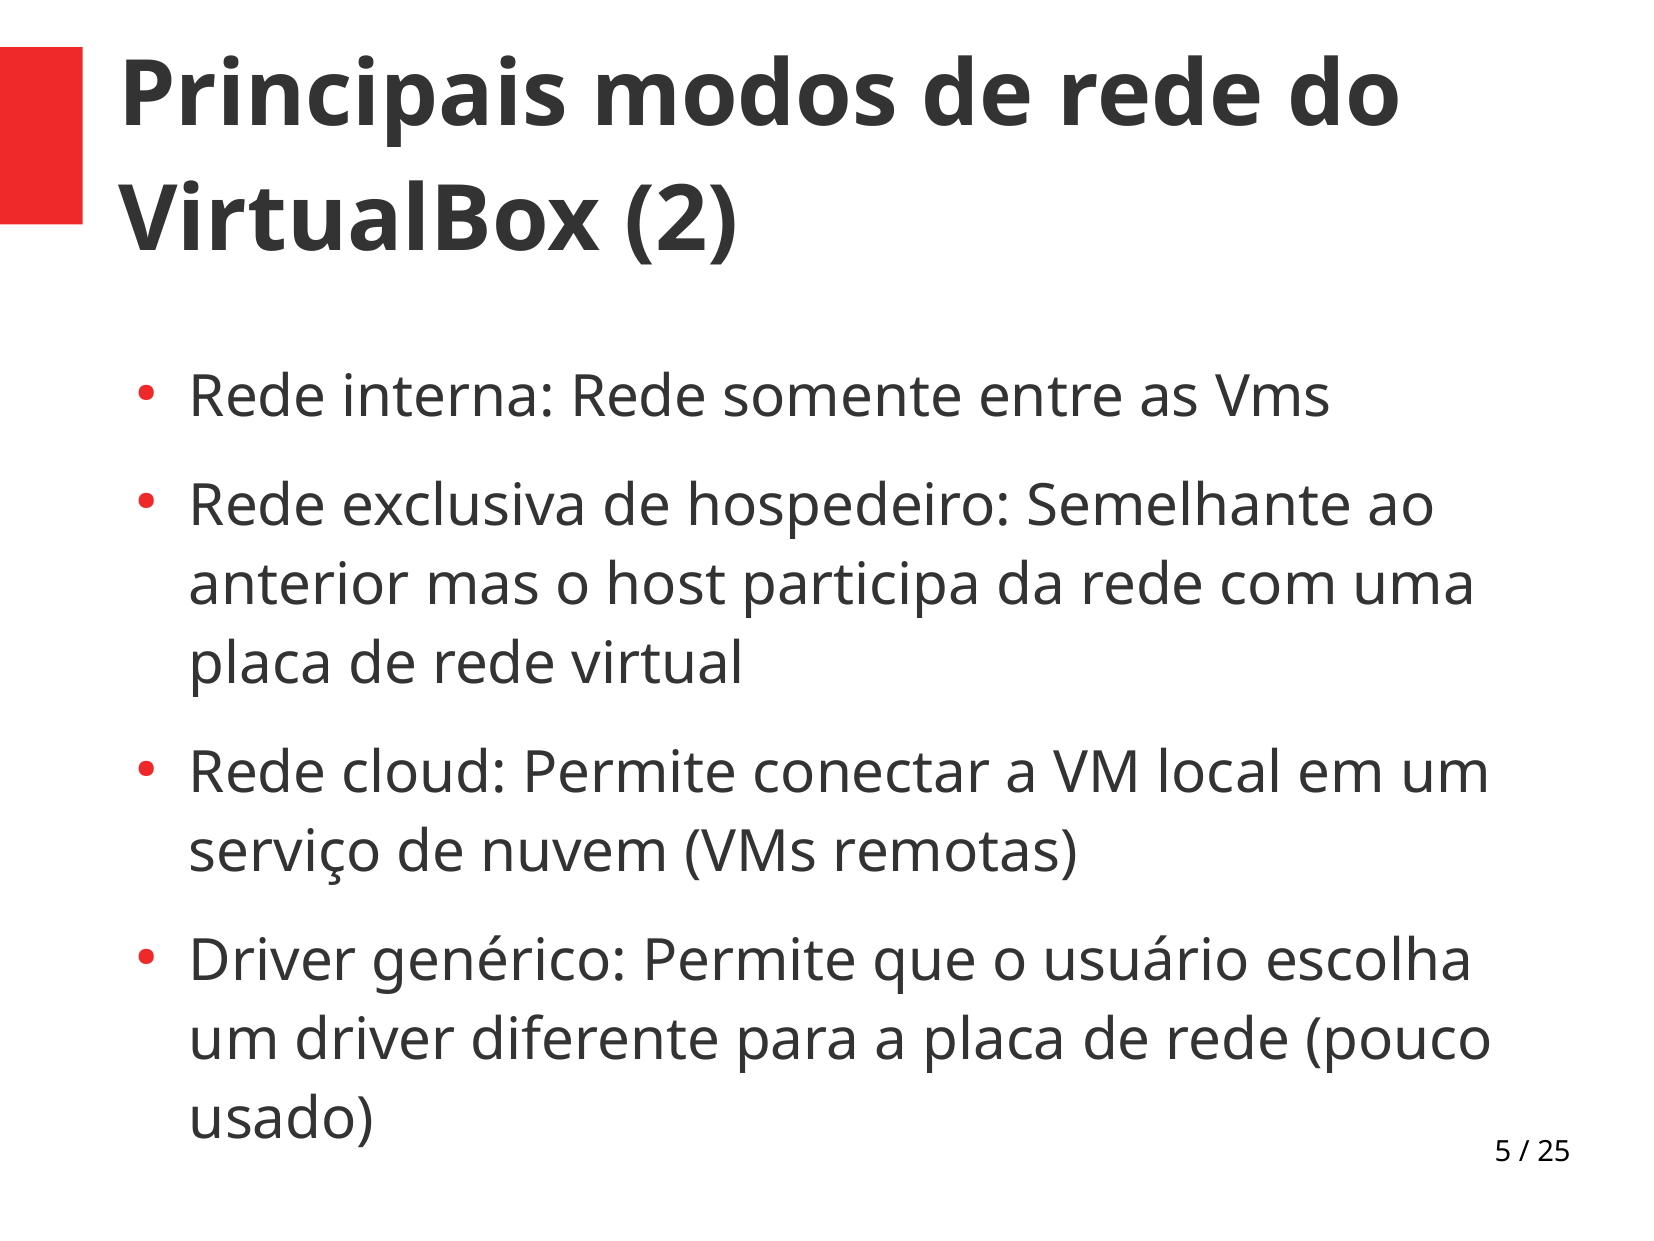

# Principais modos de rede do VirtualBox (2)
Rede interna: Rede somente entre as Vms
Rede exclusiva de hospedeiro: Semelhante ao anterior mas o host participa da rede com uma placa de rede virtual
Rede cloud: Permite conectar a VM local em um serviço de nuvem (VMs remotas)
Driver genérico: Permite que o usuário escolha um driver diferente para a placa de rede (pouco usado)
5